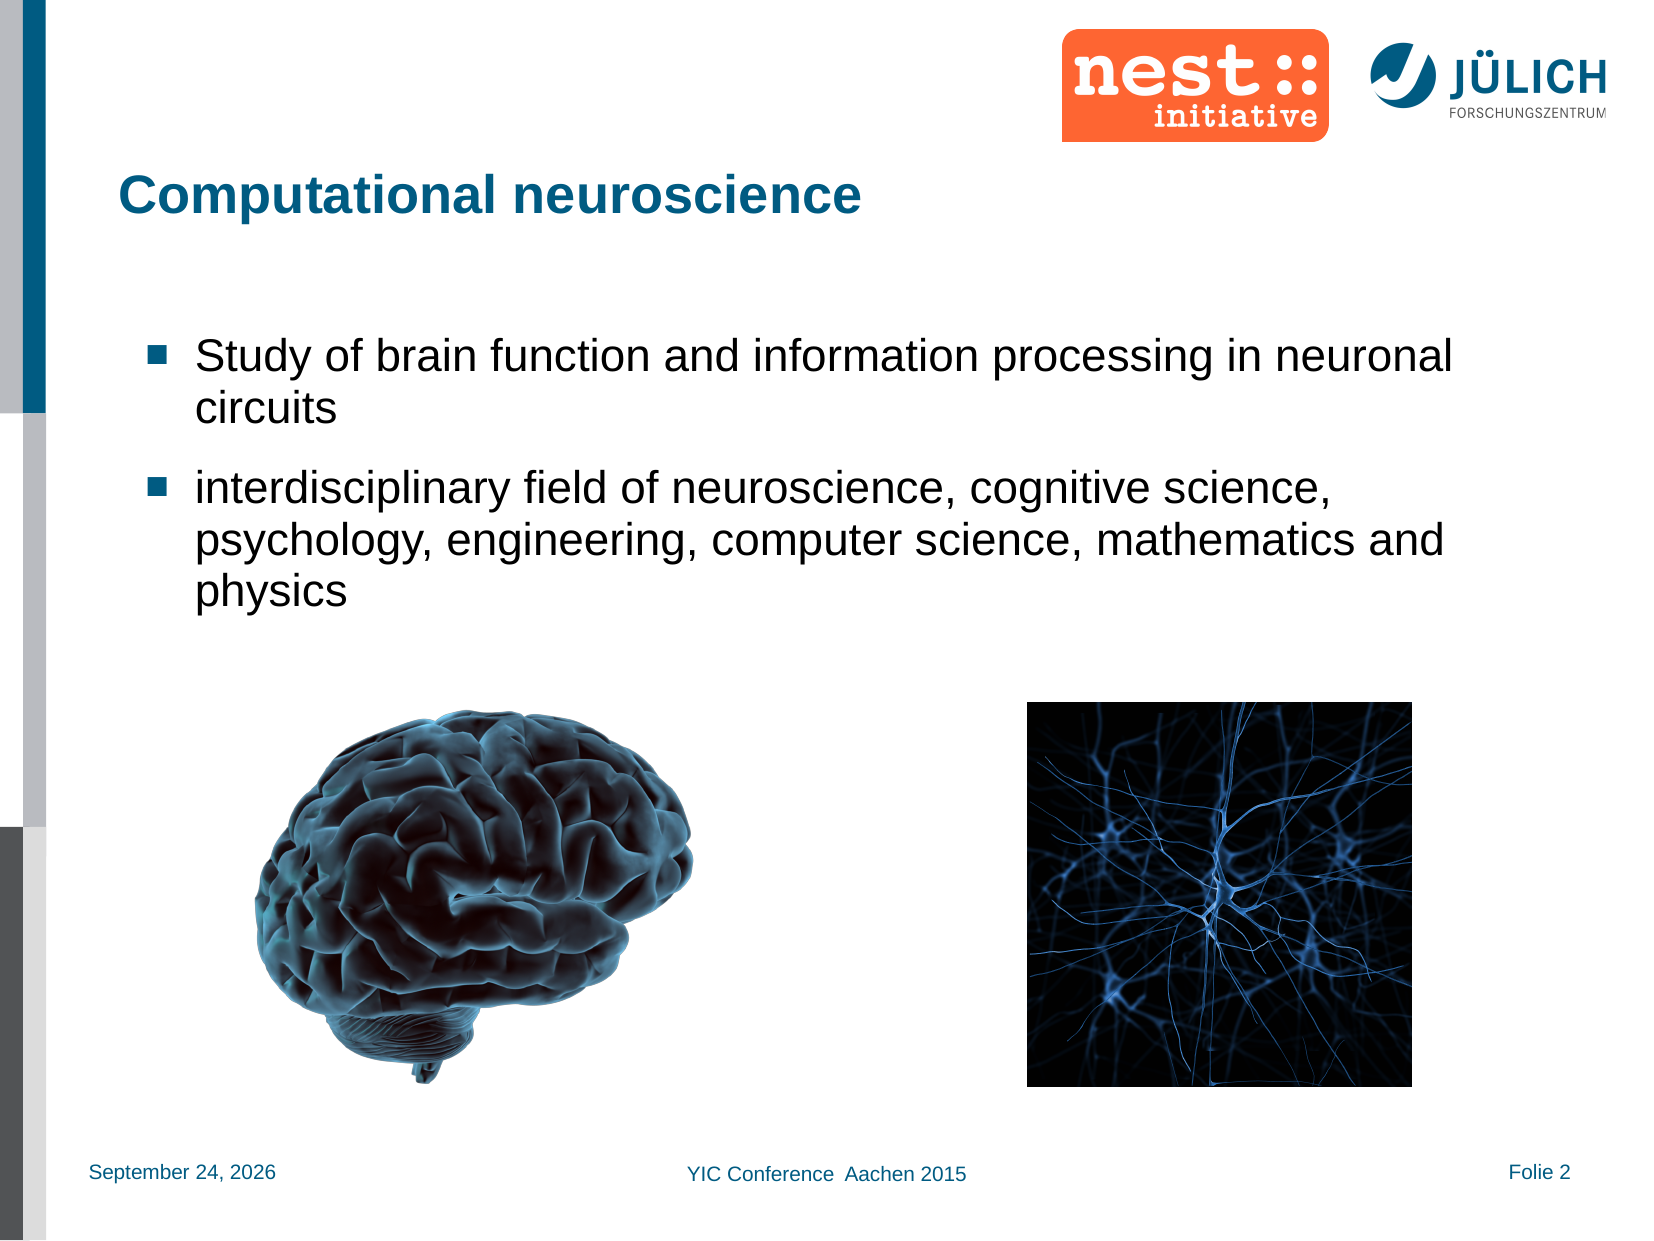

# Computational neuroscience
Study of brain function and information processing in neuronal circuits
interdisciplinary field of neuroscience, cognitive science, psychology, engineering, computer science, mathematics and physics
2
YIC Conference Aachen 2015